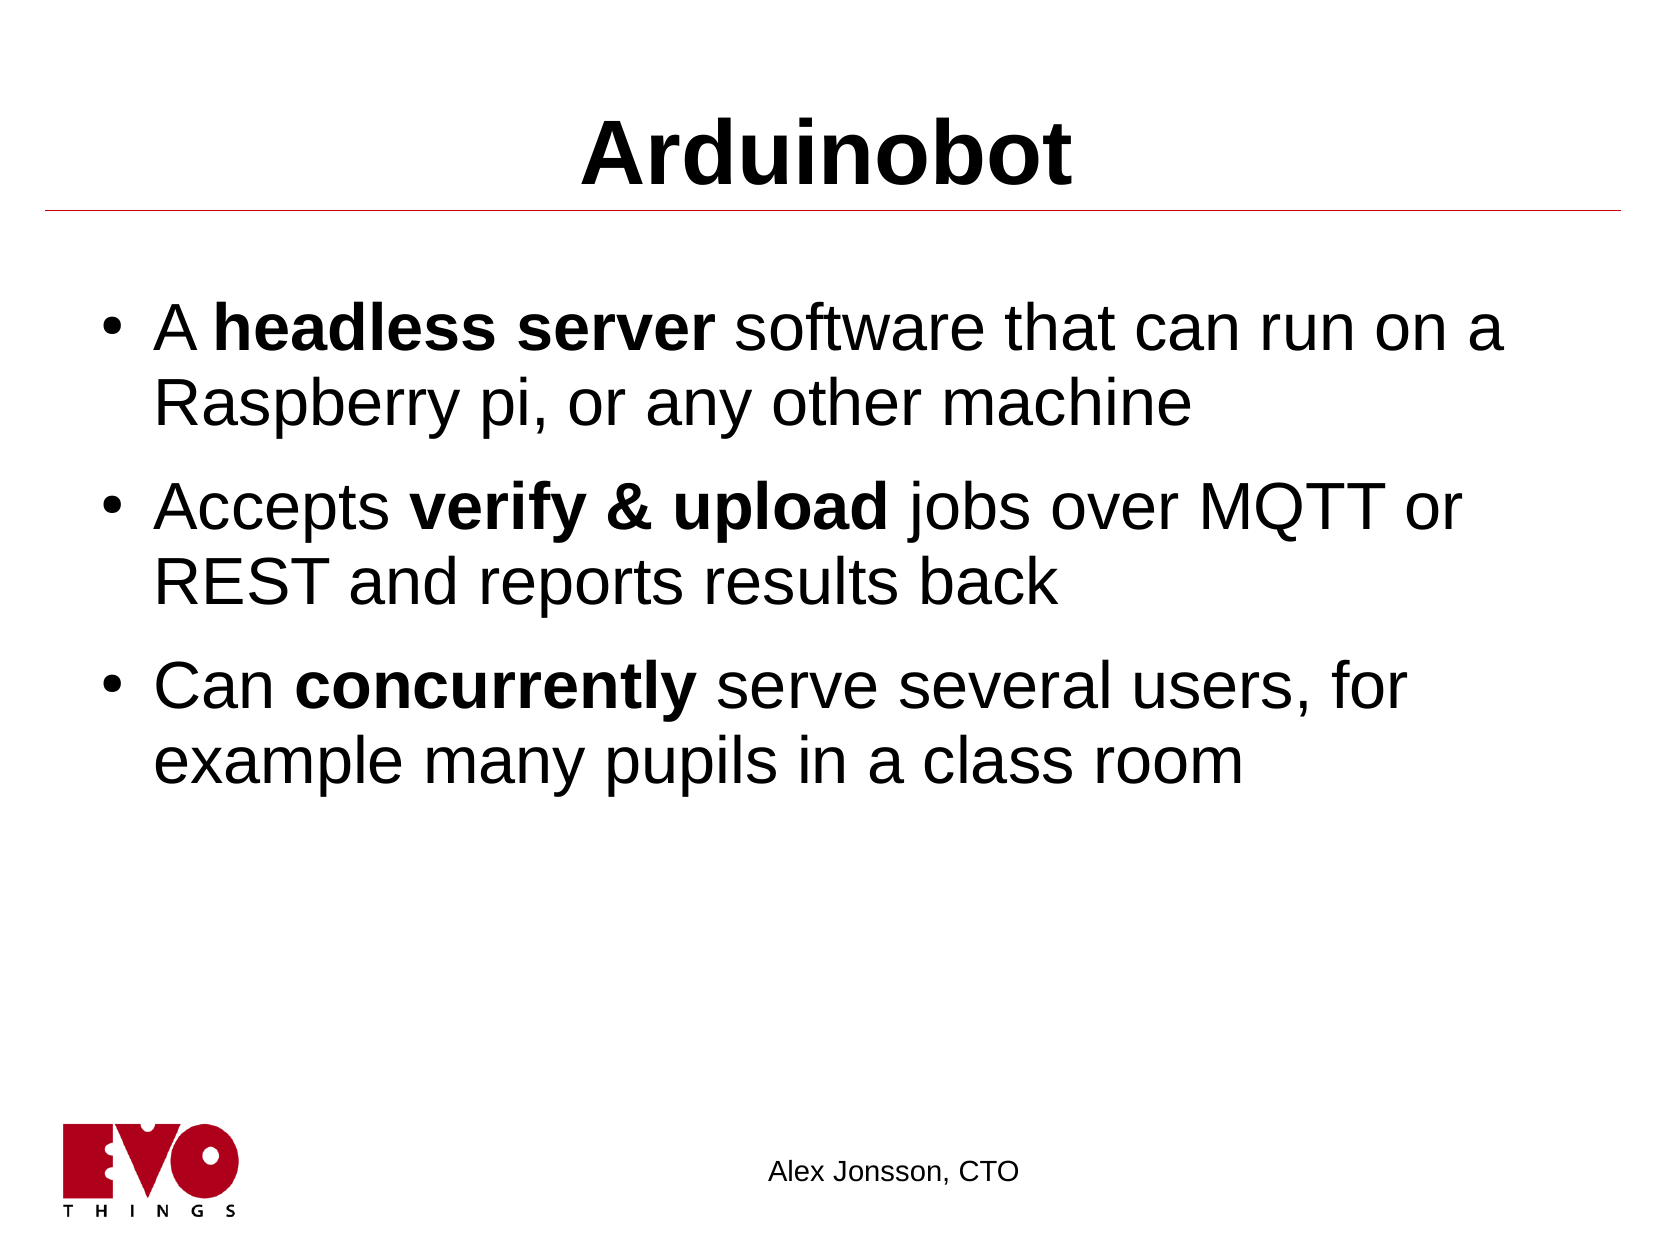

# Arduinobot
A headless server software that can run on a Raspberry pi, or any other machine
Accepts verify & upload jobs over MQTT or REST and reports results back
Can concurrently serve several users, for example many pupils in a class room